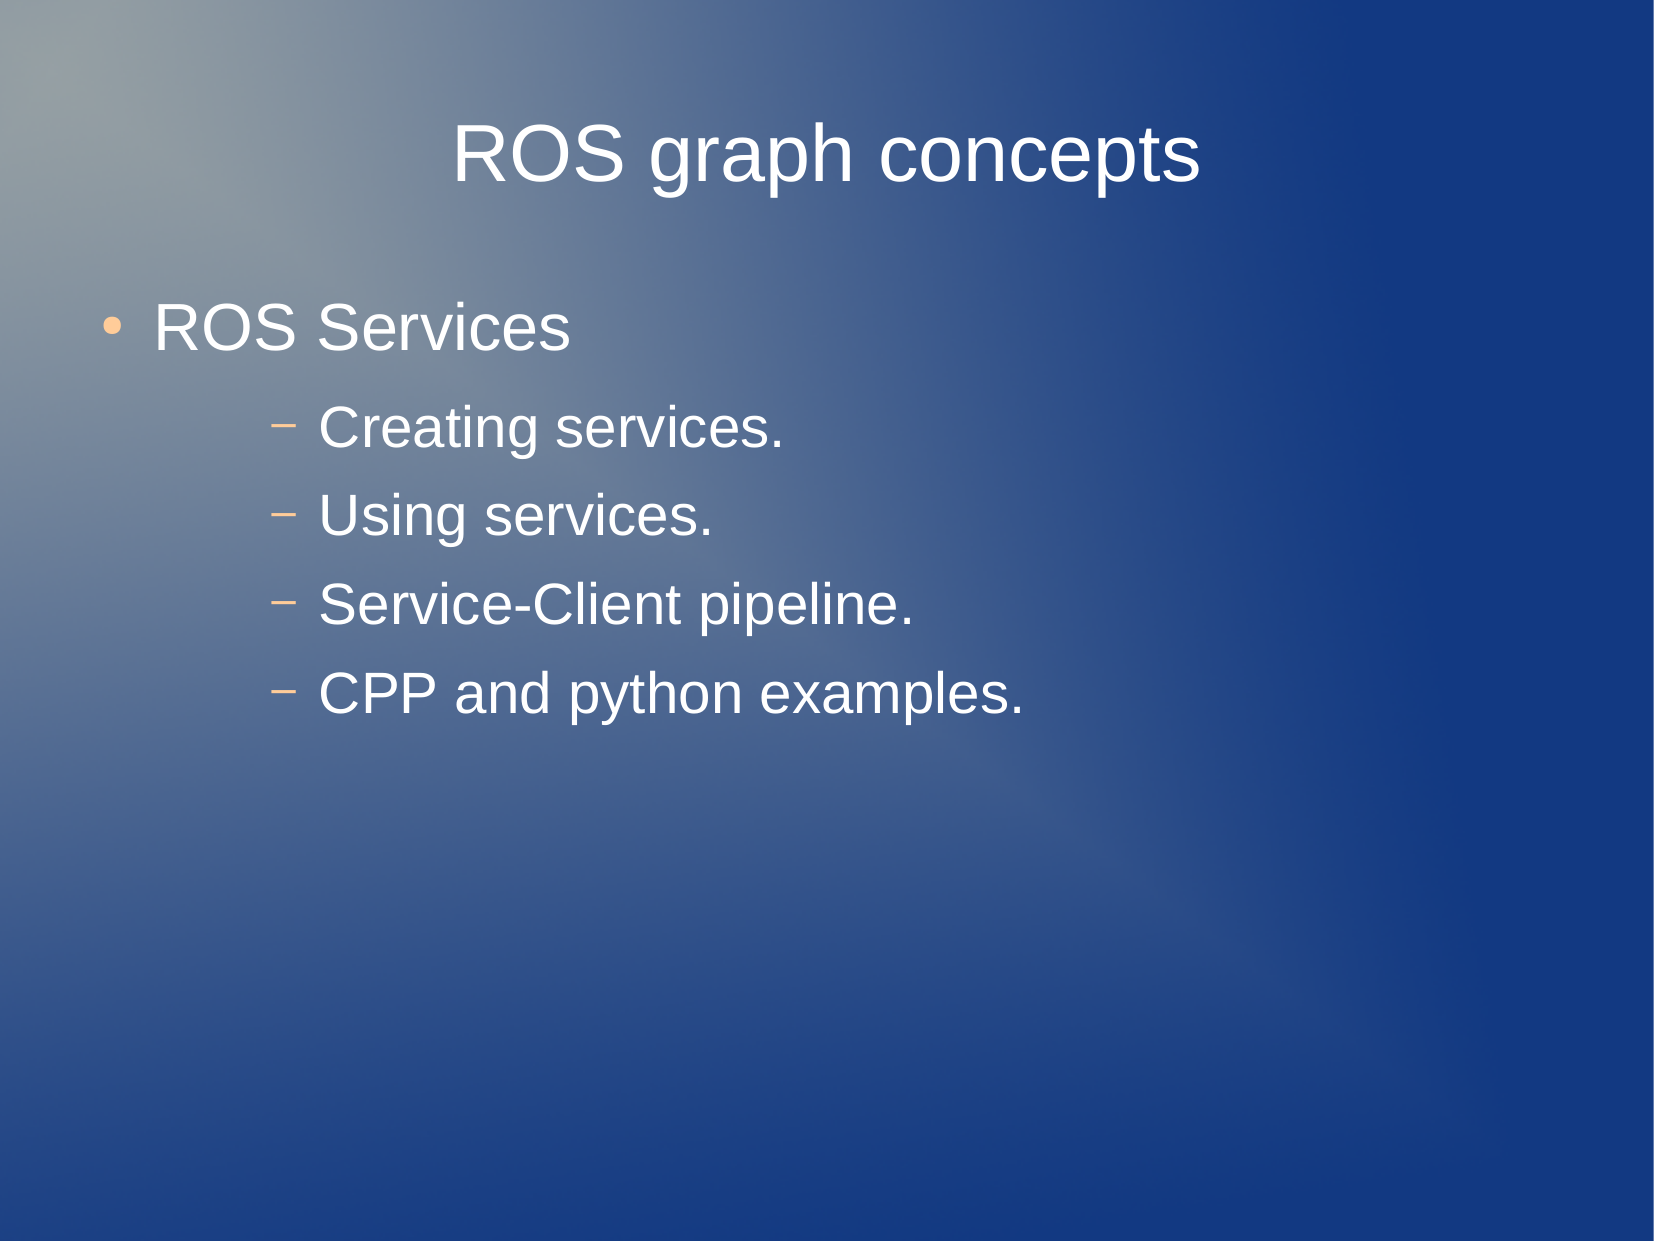

# ROS graph concepts
ROS Services
Creating services.
Using services.
Service-Client pipeline.
CPP and python examples.